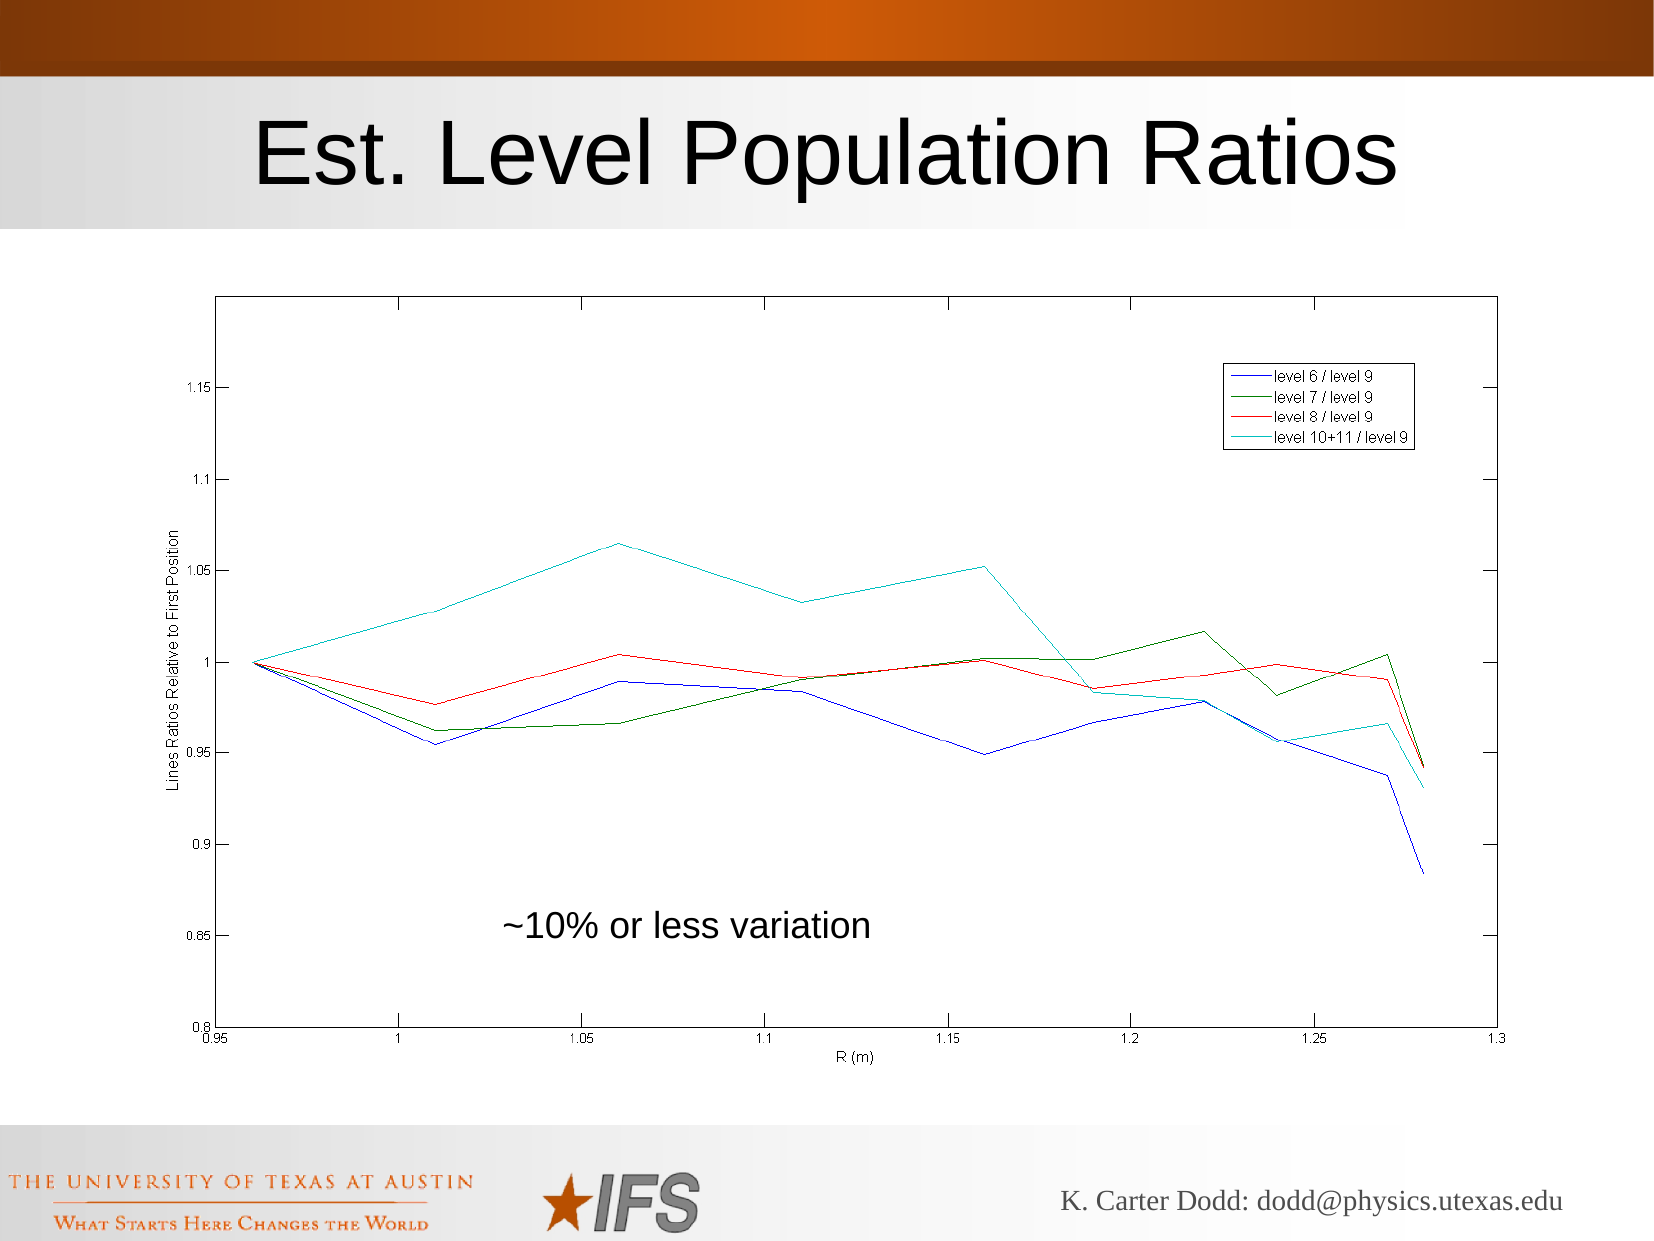

# Est. Level Population Ratios
~10% or less variation